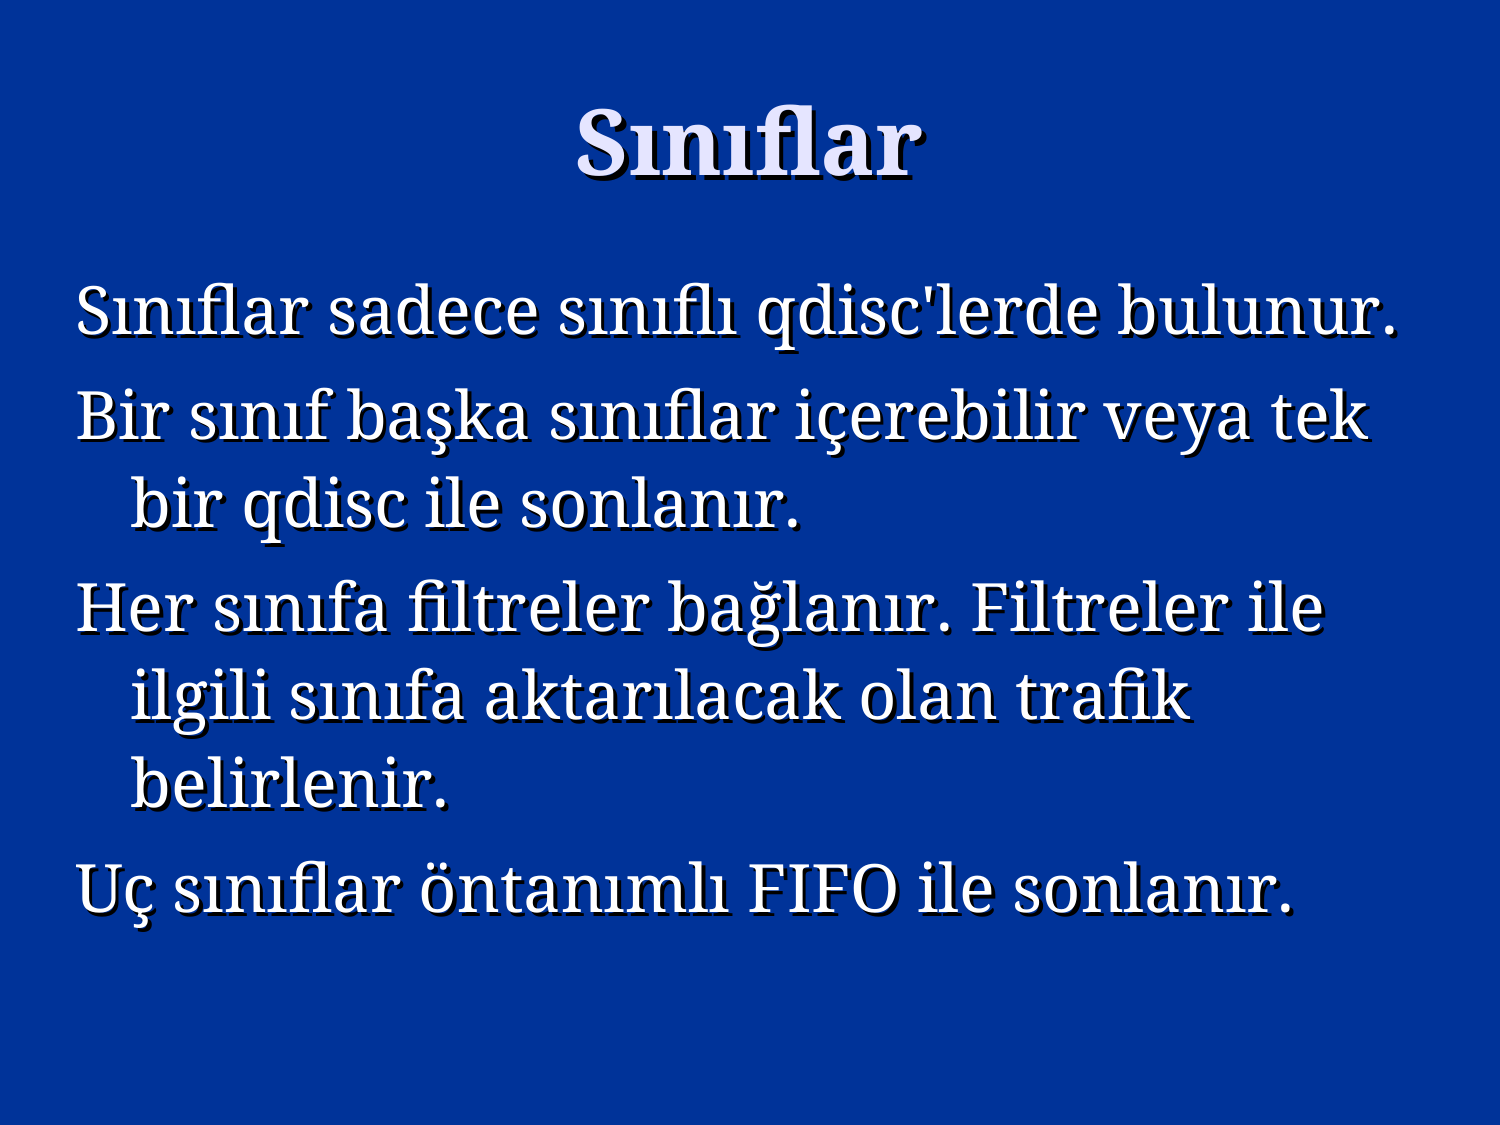

# Sınıflar
Sınıflar sadece sınıflı qdisc'lerde bulunur.
Bir sınıf başka sınıflar içerebilir veya tek bir qdisc ile sonlanır.
Her sınıfa filtreler bağlanır. Filtreler ile ilgili sınıfa aktarılacak olan trafik belirlenir.
Uç sınıflar öntanımlı FIFO ile sonlanır.